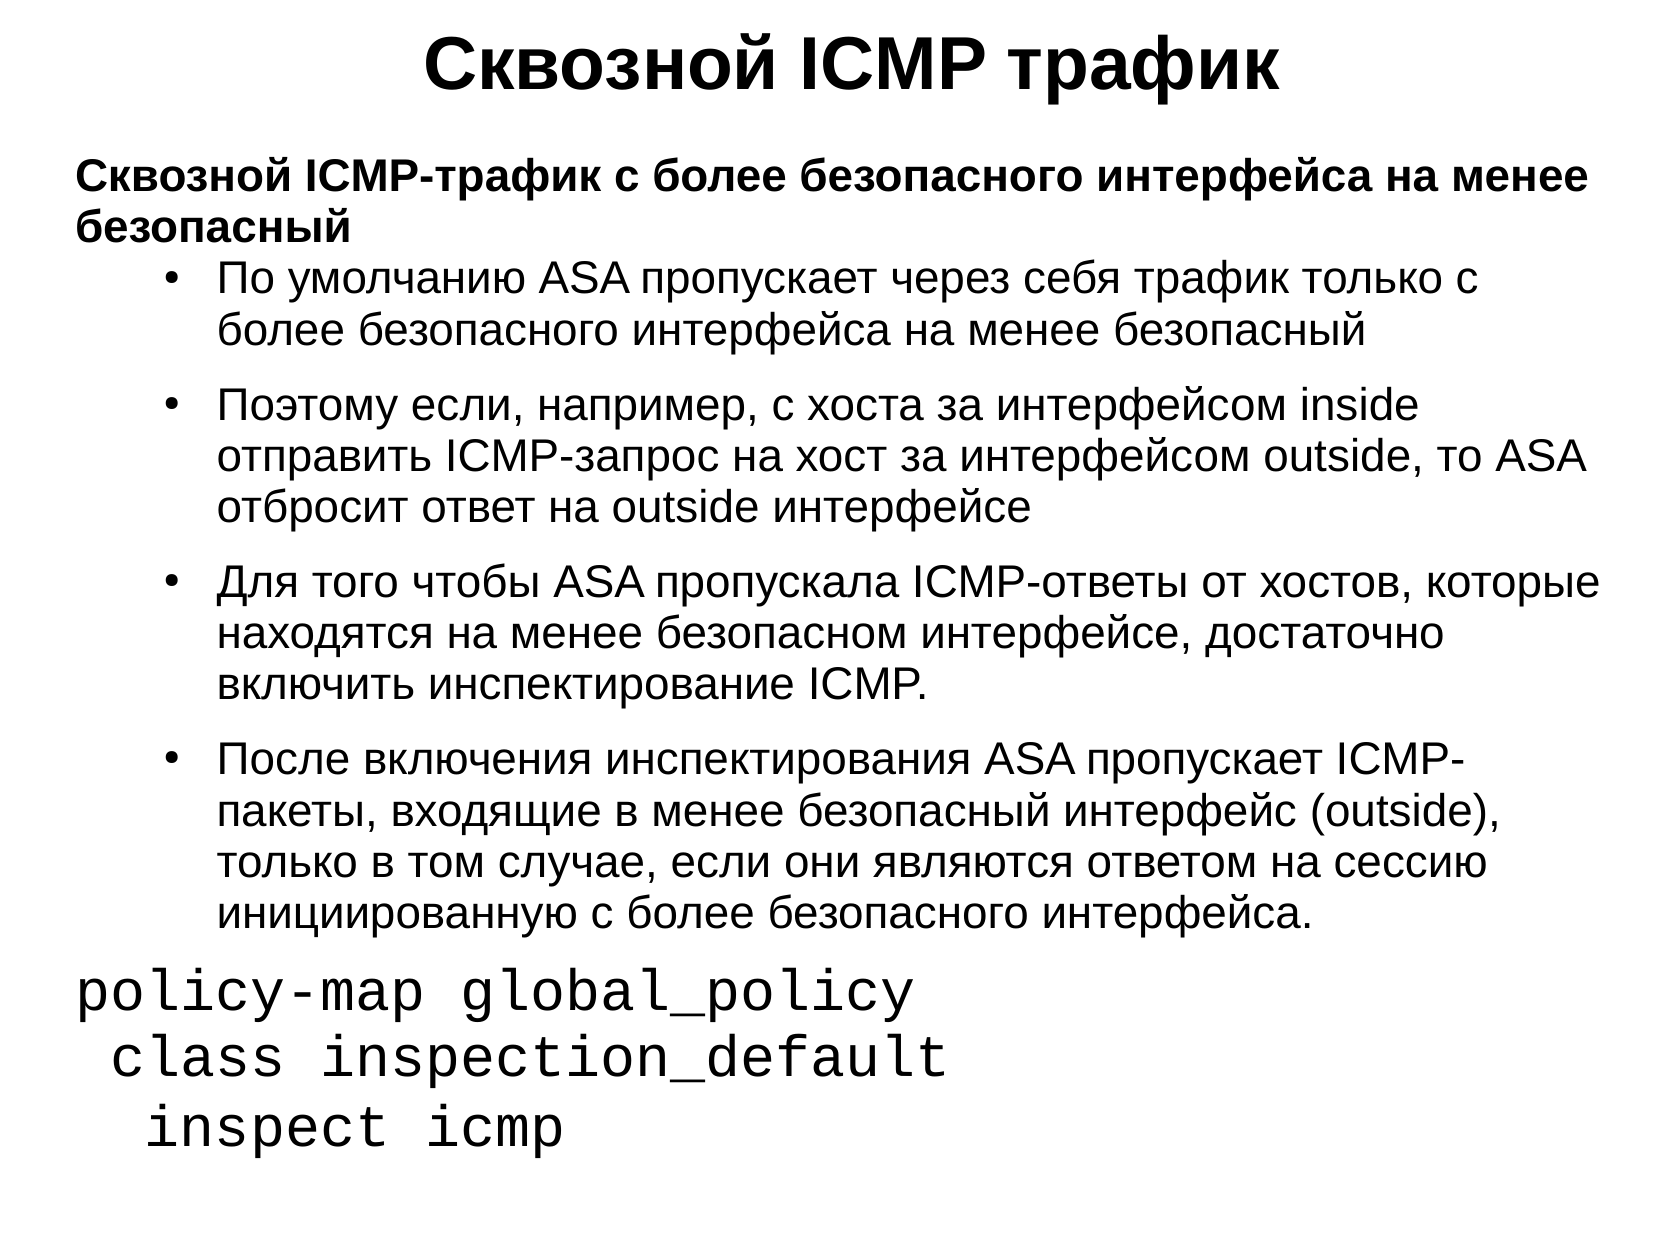

Сквозной ICMP трафик
# Сквозной ICMP-трафик с более безопасного интерфейса на менее безопасный
По умолчанию ASA пропускает через себя трафик только с более безопасного интерфейса на менее безопасный
Поэтому если, например, с хоста за интерфейсом inside отправить ICMP-запрос на хост за интерфейсом outside, то ASA отбросит ответ на outside интерфейсе
Для того чтобы ASA пропускала ICMP-ответы от хостов, которые находятся на менее безопасном интерфейсе, достаточно включить инспектирование ICMP.
После включения инспектирования ASA пропускает ICMP-пакеты, входящие в менее безопасный интерфейс (outside), только в том случае, если они являются ответом на сессию инициированную с более безопасного интерфейса.
policy-map global_policy
 class inspection_default
 inspect icmp